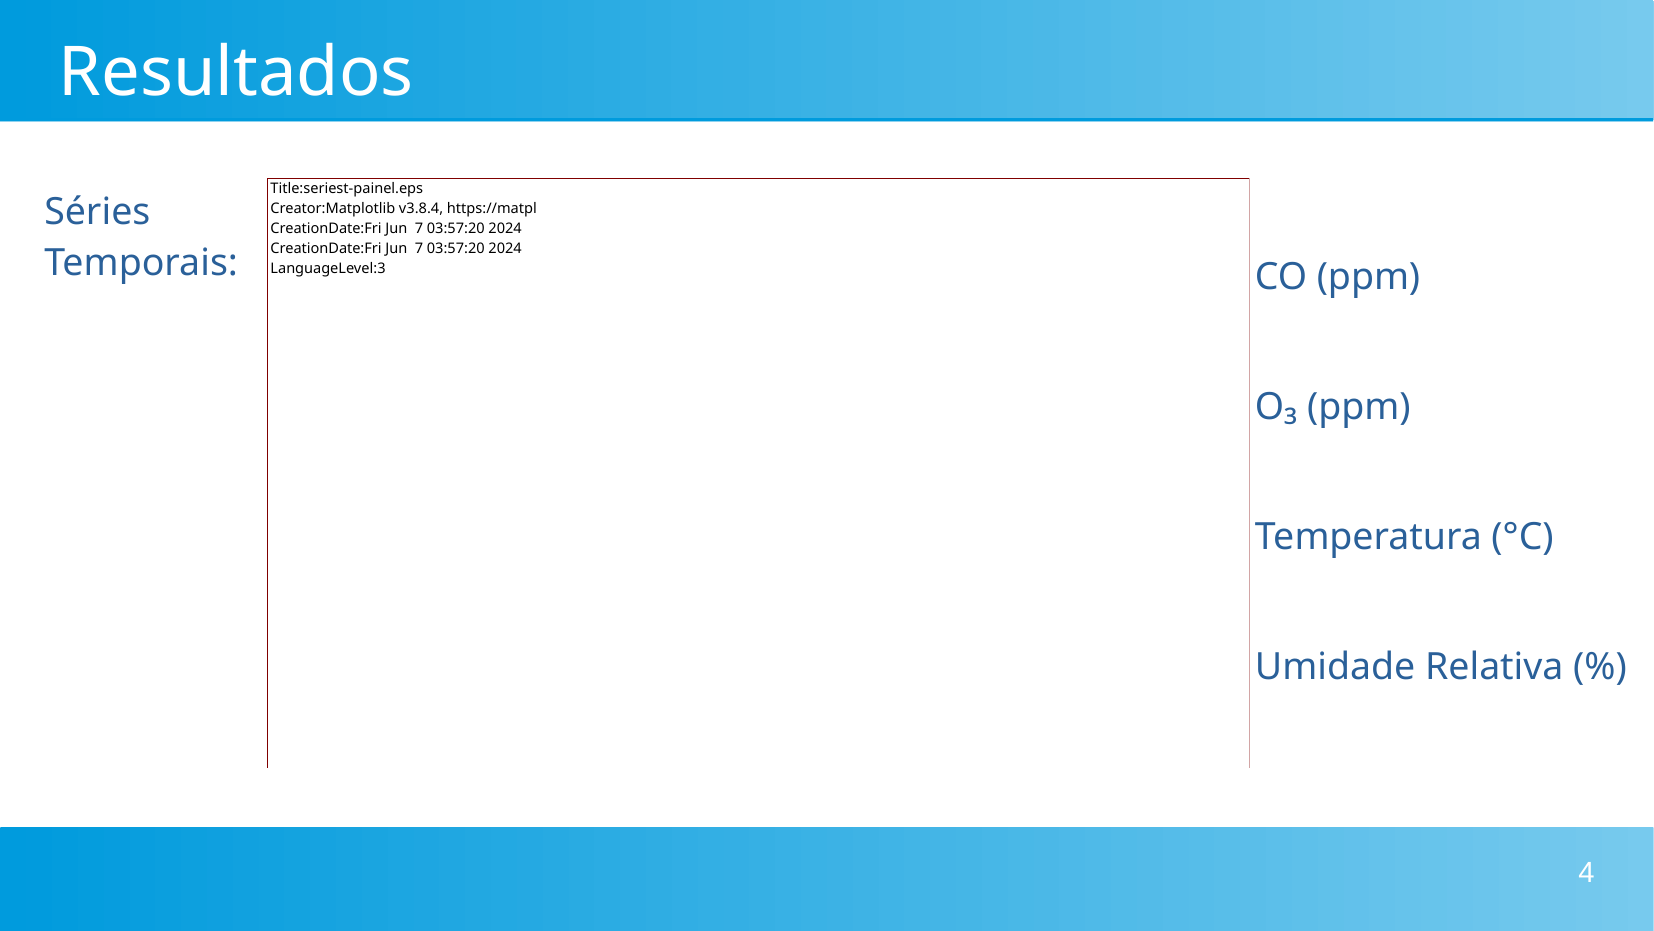

# Resultados
Séries
Temporais:
CO (ppm)
O₃ (ppm)
Temperatura (°C)
Umidade Relativa (%)
4